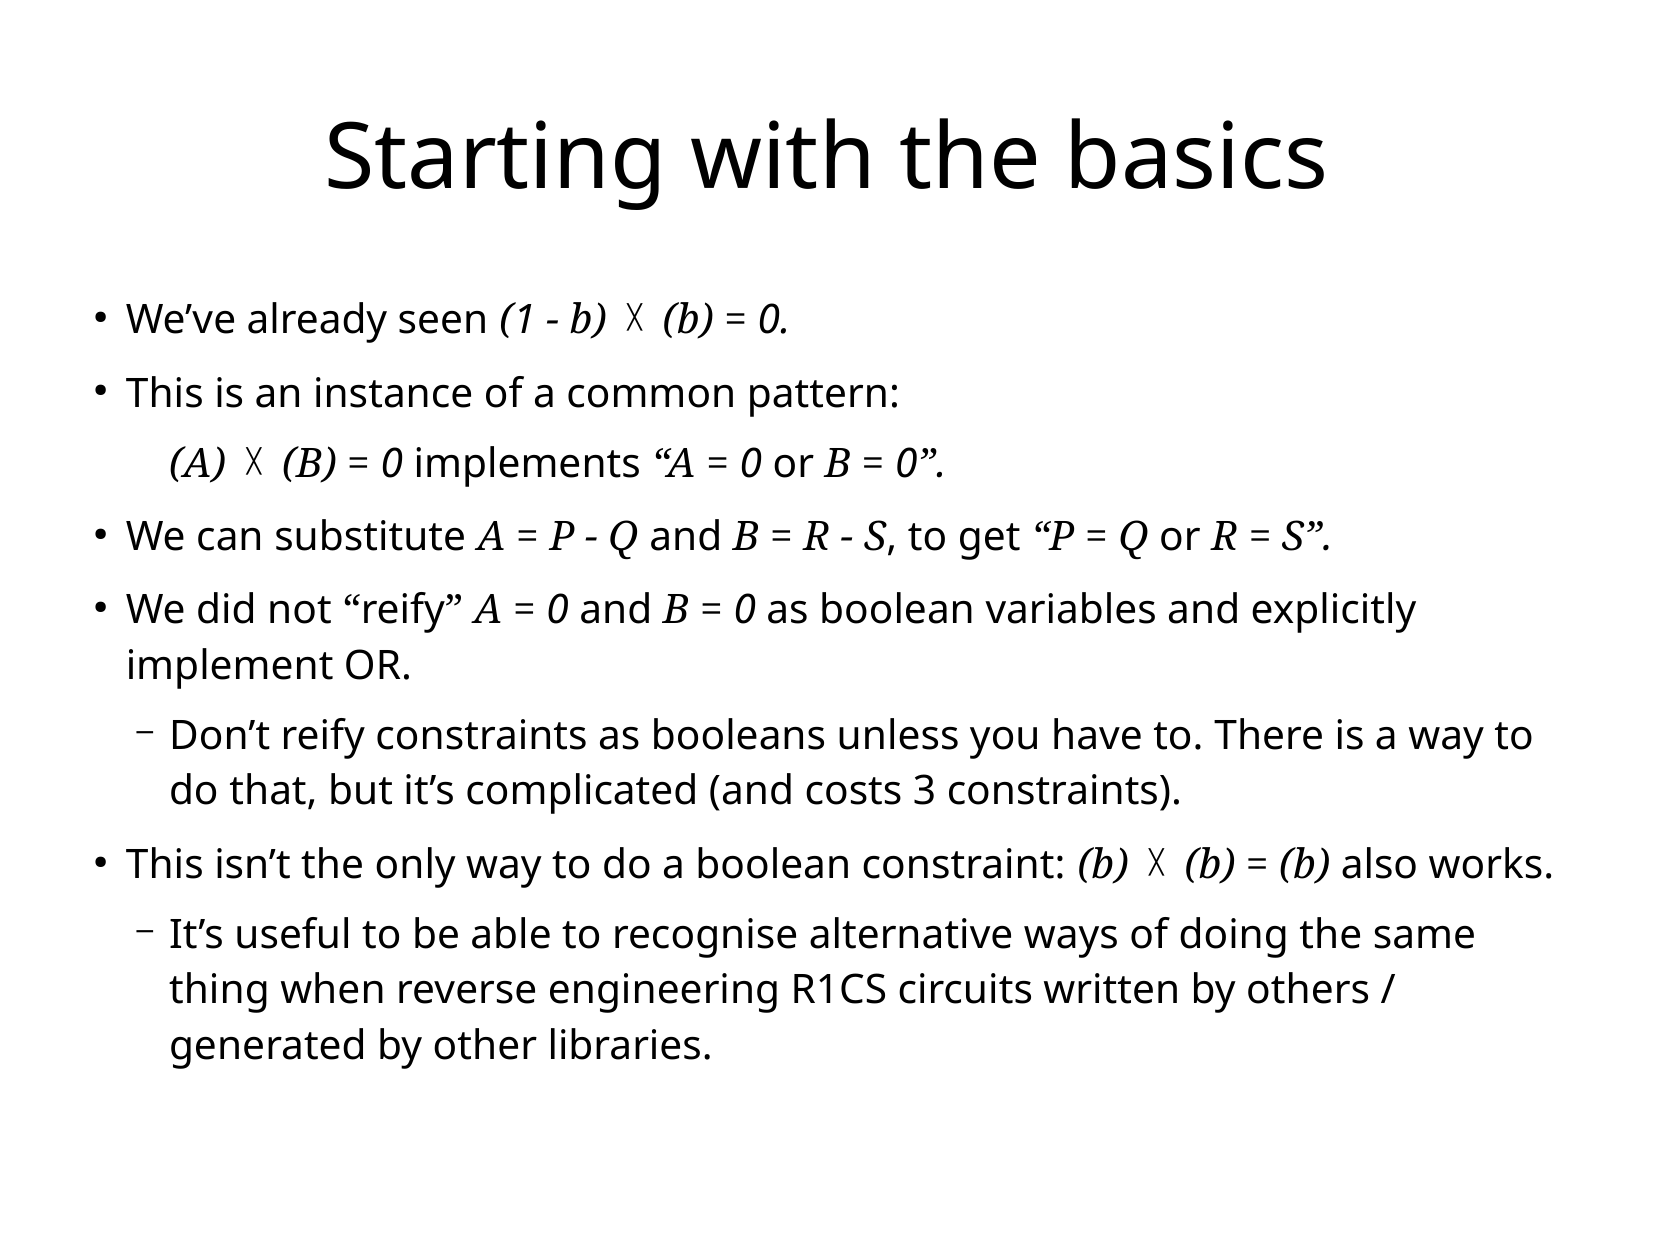

# Starting with the basics
We’ve already seen (1 - b) ╳ (b) = 0.
This is an instance of a common pattern:
(A) ╳ (B) = 0 implements “A = 0 or B = 0”.
We can substitute A = P - Q and B = R - S, to get “P = Q or R = S”.
We did not “reify” A = 0 and B = 0 as boolean variables and explicitly implement OR.
Don’t reify constraints as booleans unless you have to. There is a way to do that, but it’s complicated (and costs 3 constraints).
This isn’t the only way to do a boolean constraint: (b) ╳ (b) = (b) also works.
It’s useful to be able to recognise alternative ways of doing the same thing when reverse engineering R1CS circuits written by others / generated by other libraries.